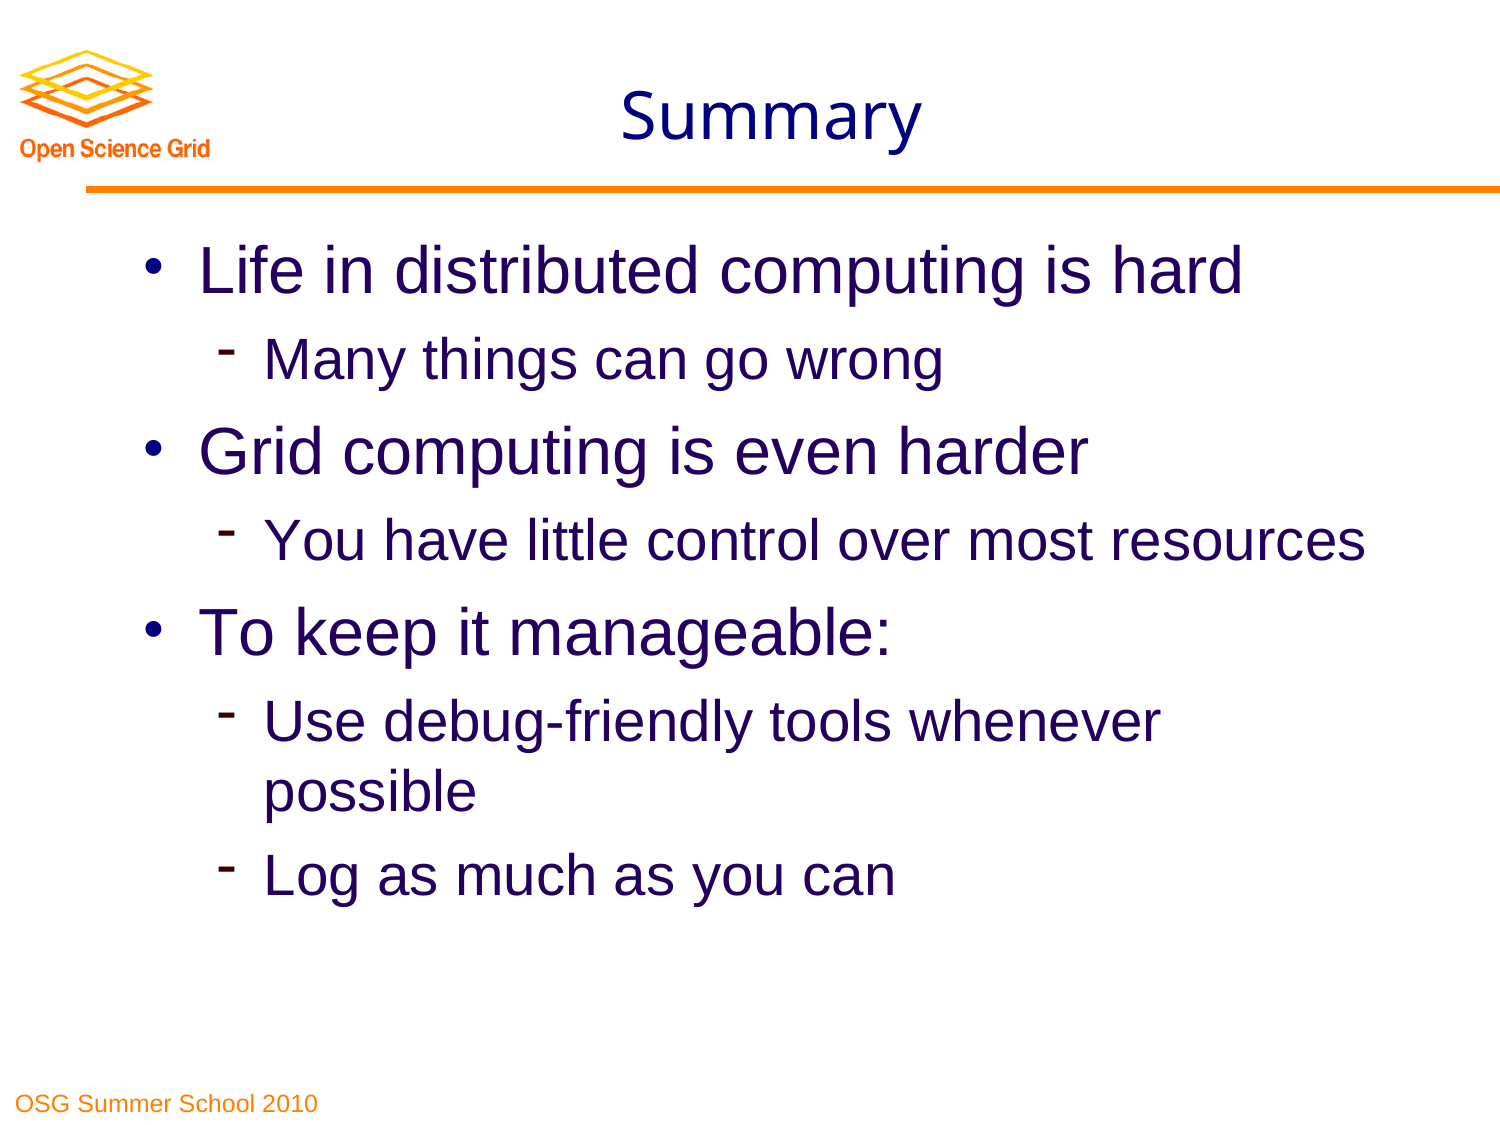

# Summary
Life in distributed computing is hard
Many things can go wrong
Grid computing is even harder
You have little control over most resources
To keep it manageable:
Use debug-friendly tools whenever possible
Log as much as you can